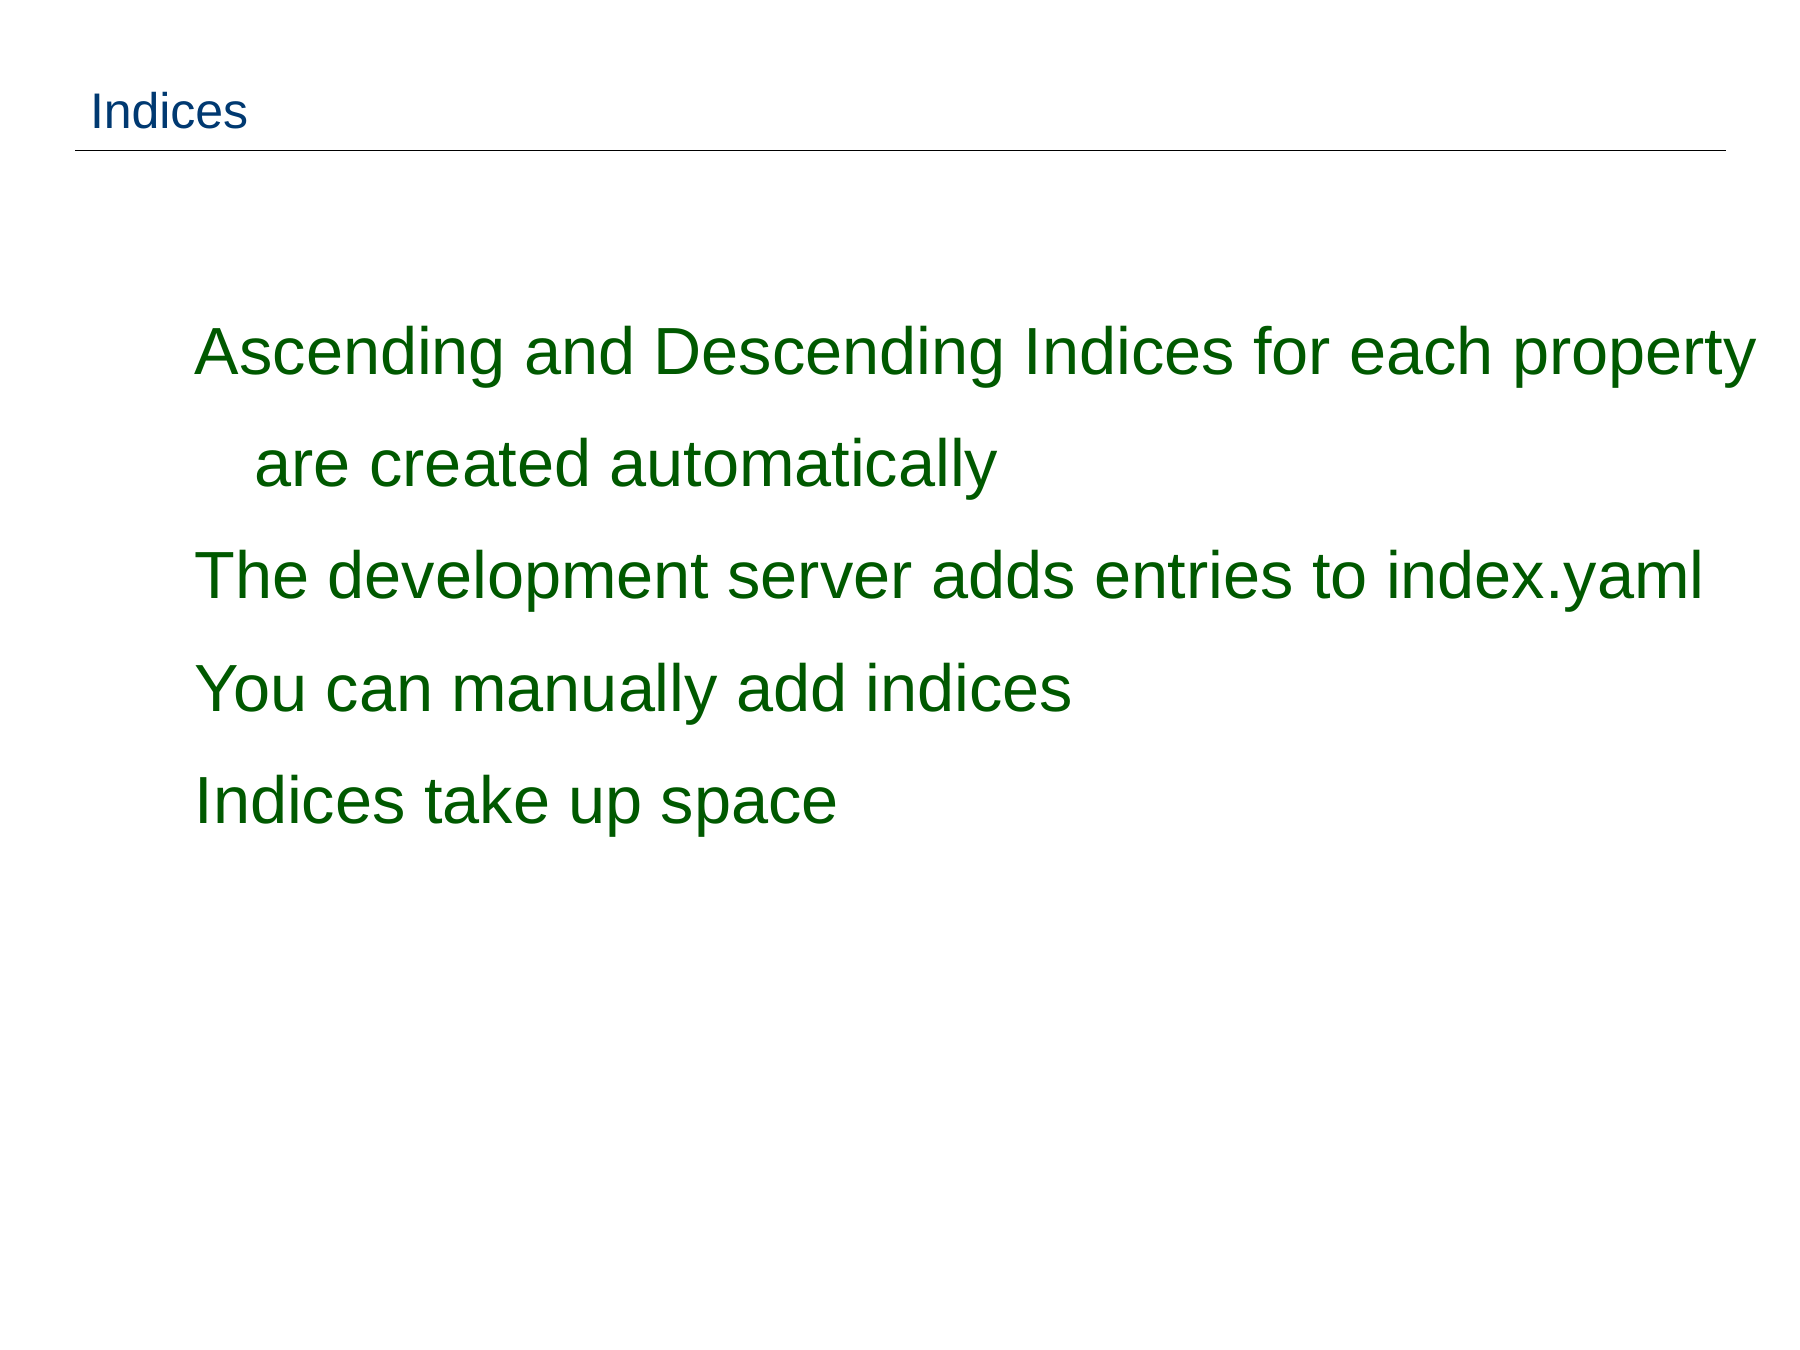

# Indices
Ascending and Descending Indices for each property are created automatically
The development server adds entries to index.yaml
You can manually add indices
Indices take up space